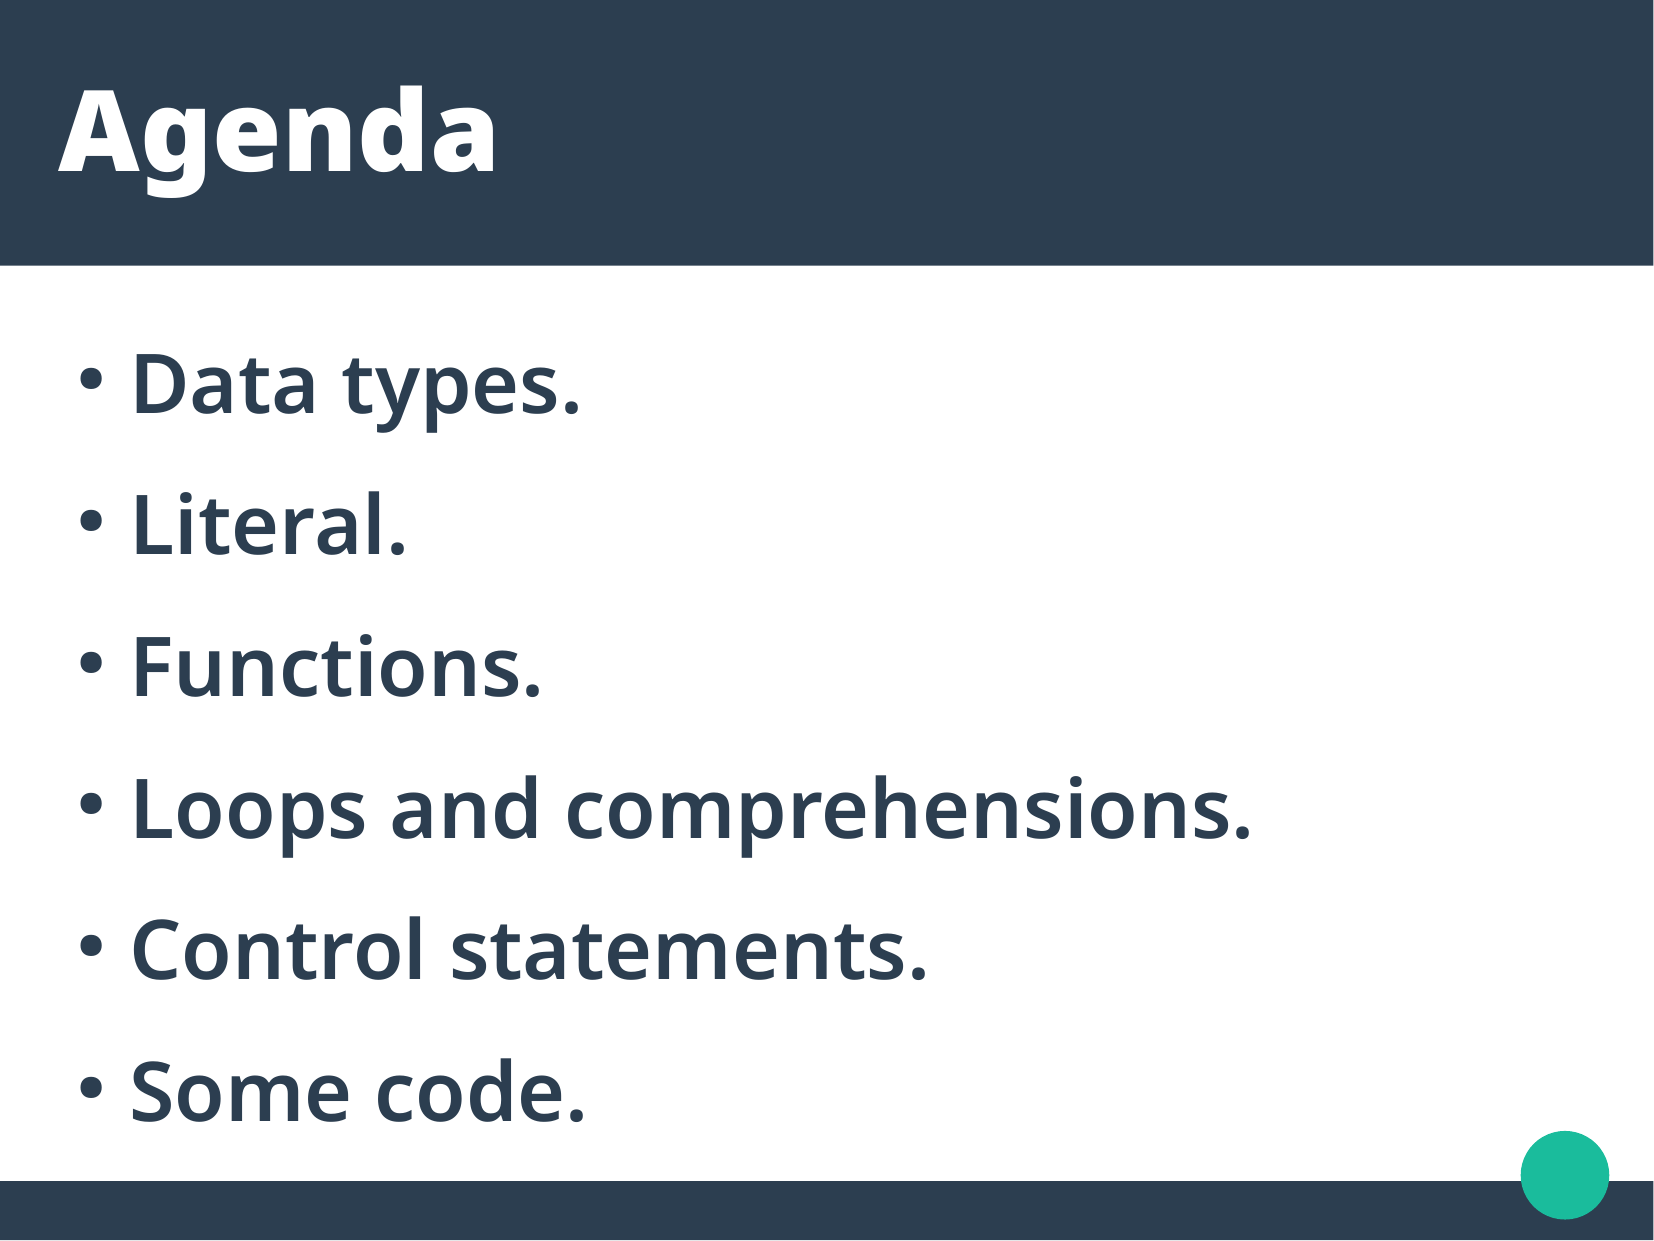

Agenda
# Data types.
Literal.
Functions.
Loops and comprehensions.
Control statements.
Some code.